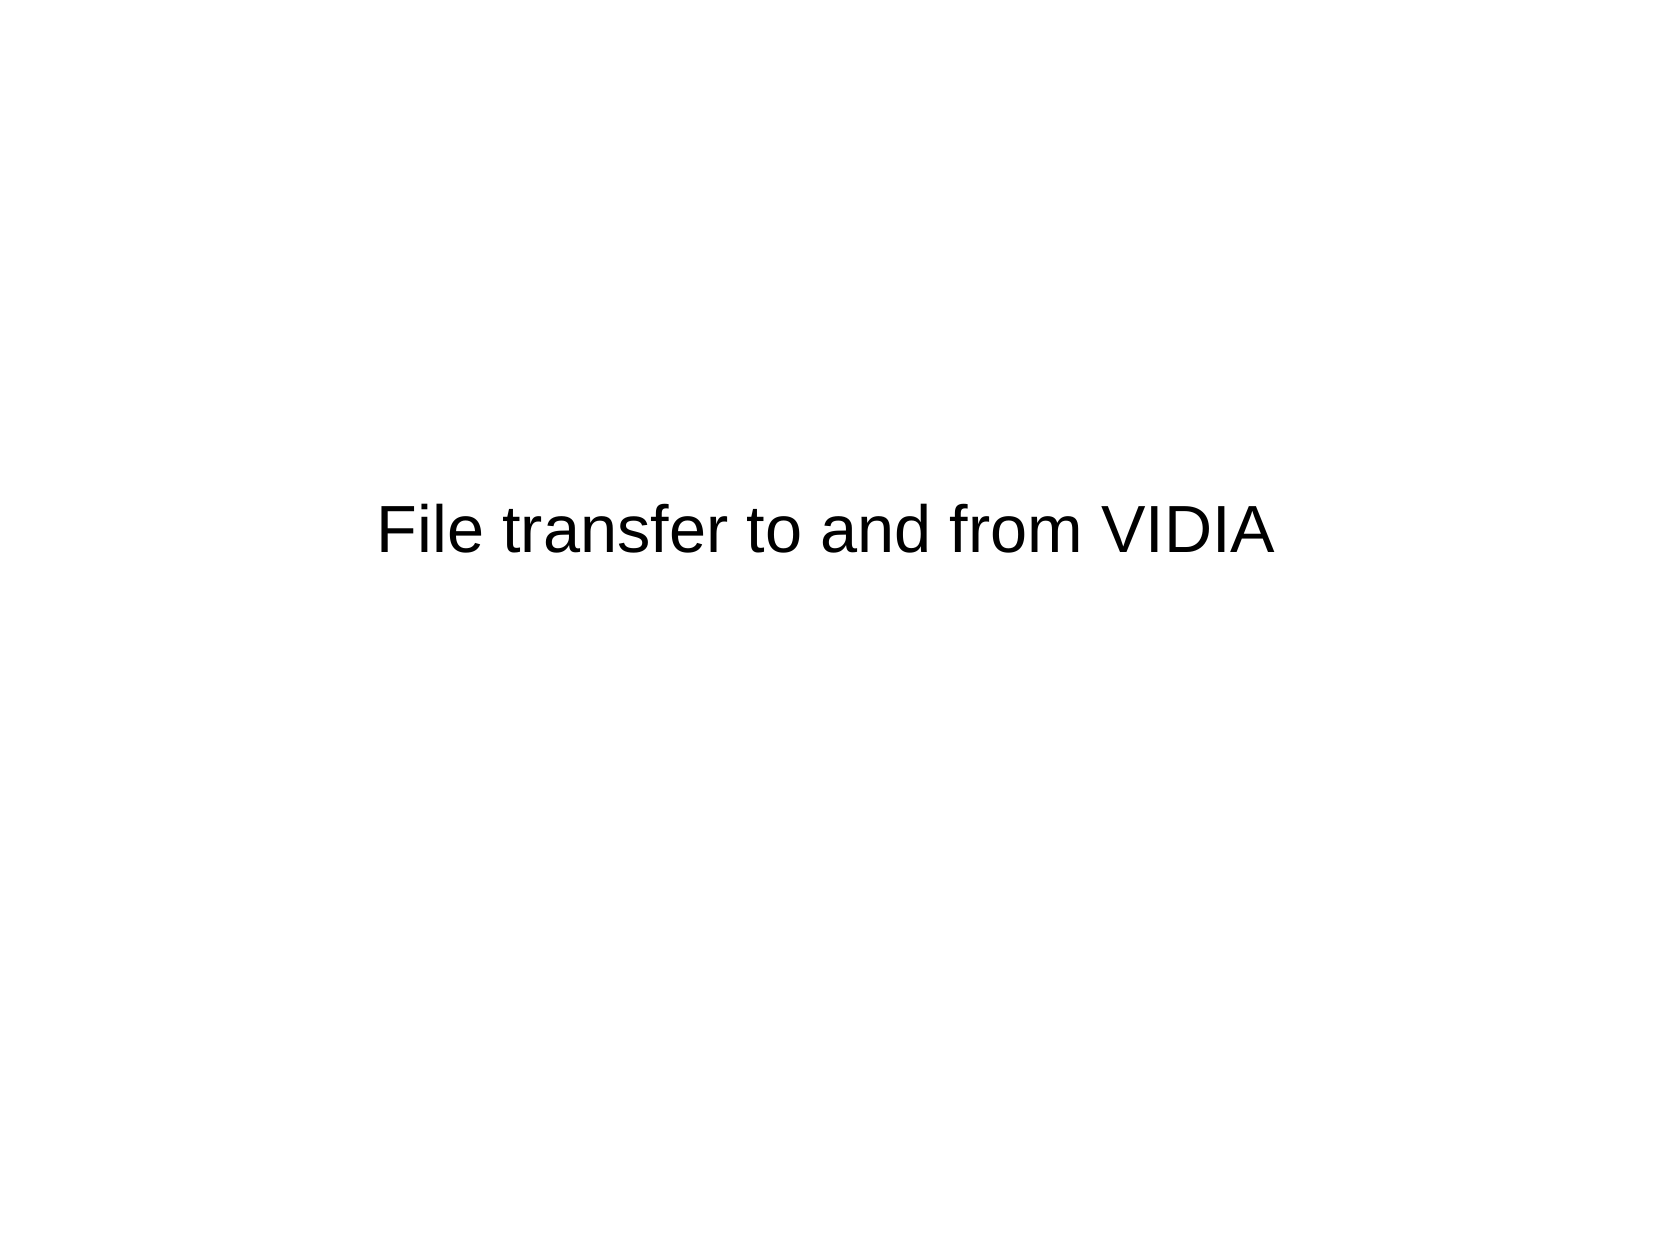

# File transfer to and from VIDIA